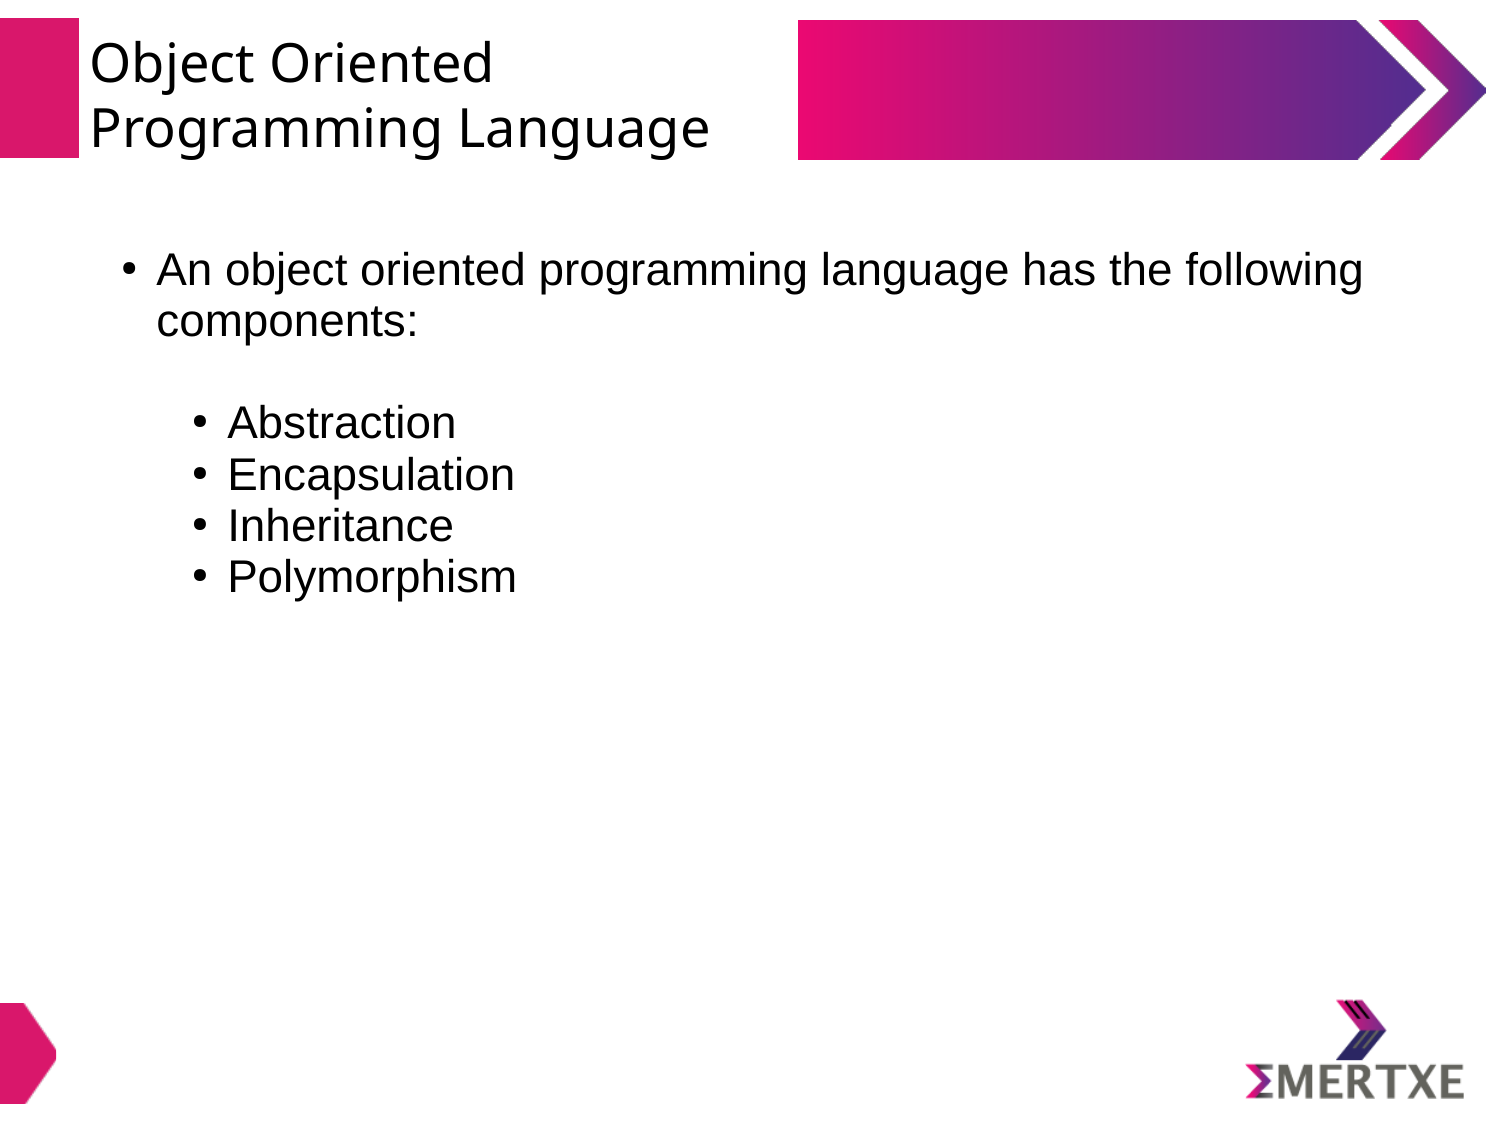

Object Oriented
Programming Language
An object oriented programming language has the following components:
Abstraction
Encapsulation
Inheritance
Polymorphism